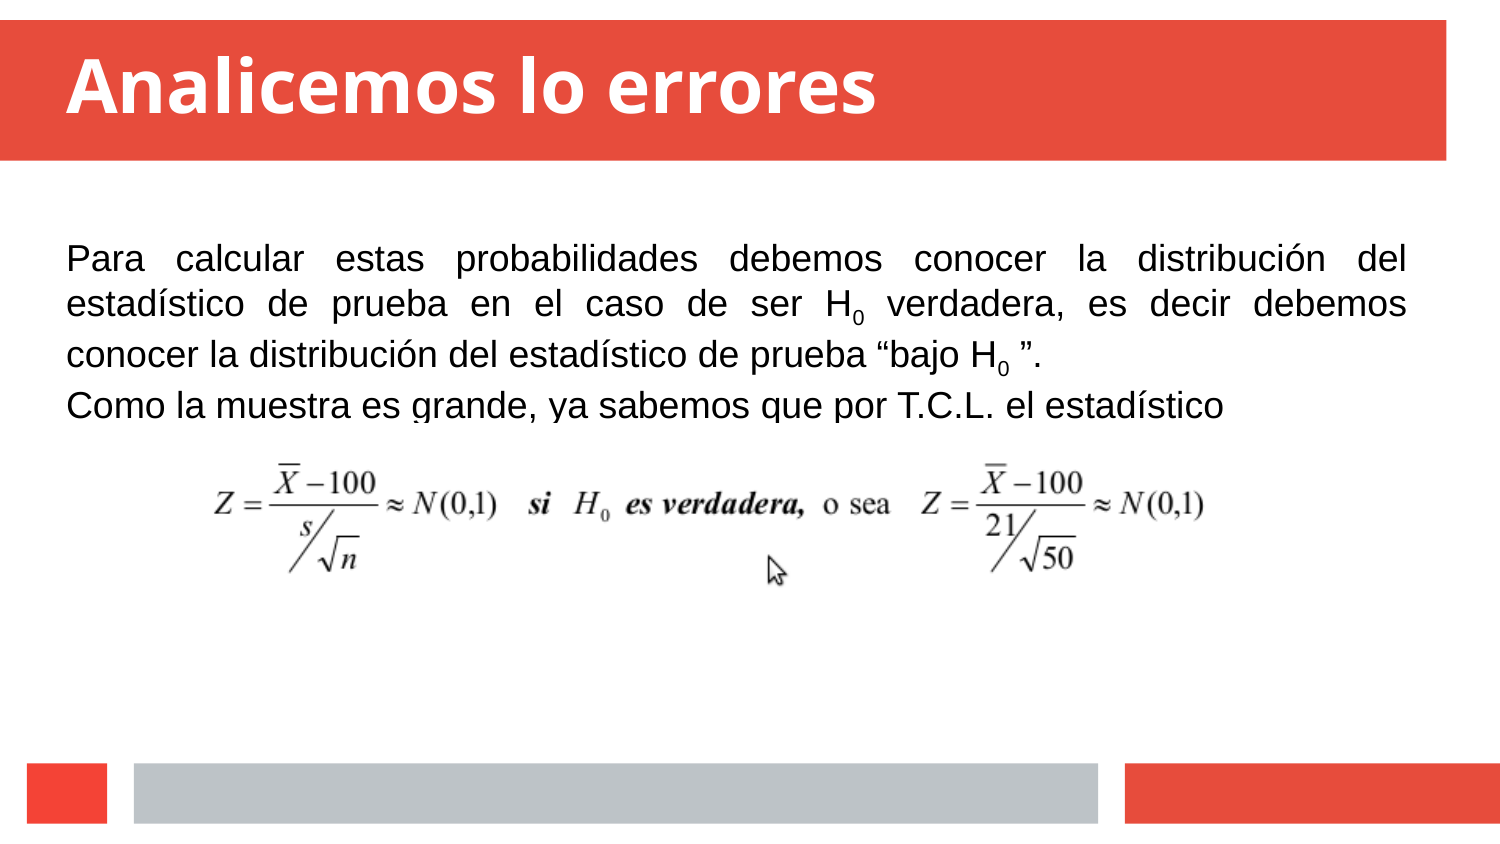

# Analicemos lo errores
Para calcular estas probabilidades debemos conocer la distribución del estadístico de prueba en el caso de ser H0 verdadera, es decir debemos conocer la distribución del estadístico de prueba “bajo H0 ”.
Como la muestra es grande, ya sabemos que por T.C.L. el estadístico